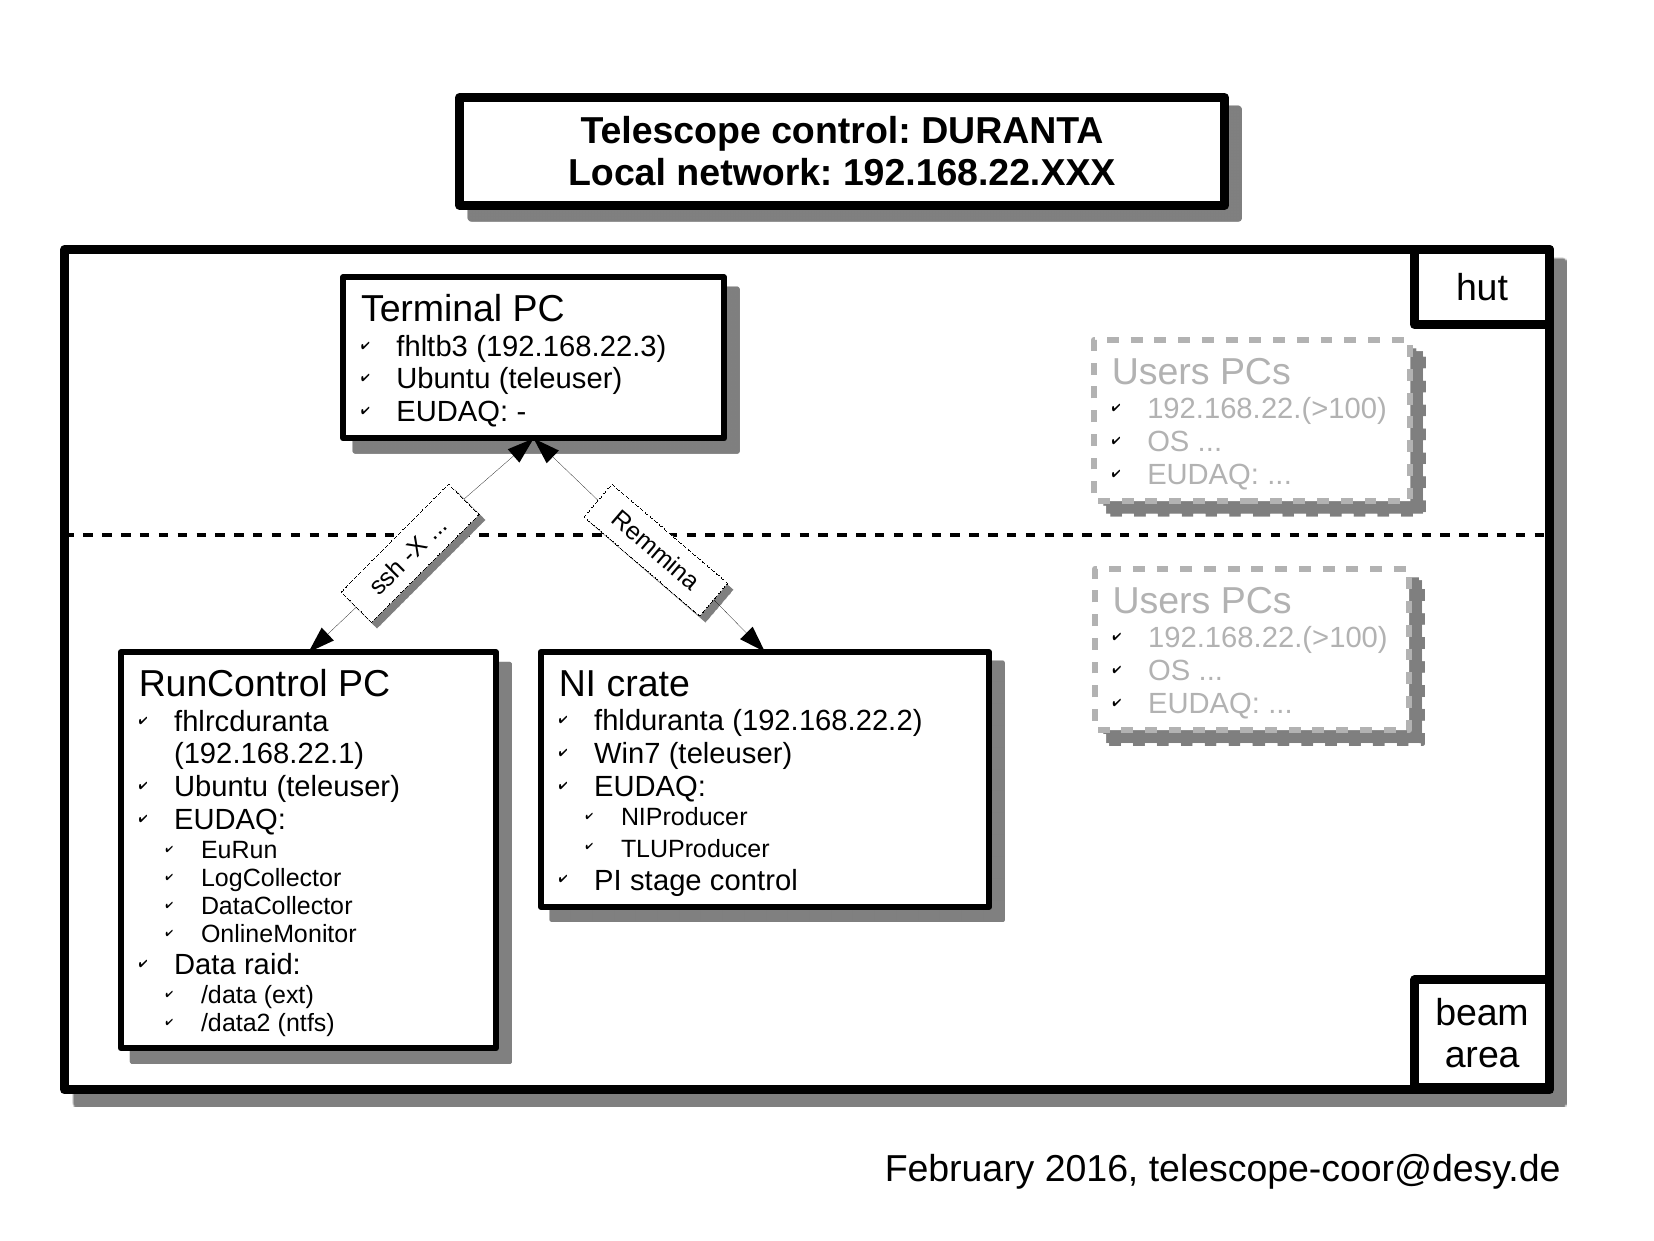

Telescope control: DURANTA
Local network: 192.168.22.XXX
hut
Terminal PC
fhltb3 (192.168.22.3)
Ubuntu (teleuser)
EUDAQ: -
Users PCs
192.168.22.(>100)
OS ...
EUDAQ: ...
Remmina
ssh -X ...
Users PCs
192.168.22.(>100)
OS ...
EUDAQ: ...
NI crate
fhlduranta (192.168.22.2)
Win7 (teleuser)
EUDAQ:
NIProducer
TLUProducer
PI stage control
RunControl PC
fhlrcduranta (192.168.22.1)
Ubuntu (teleuser)
EUDAQ:
EuRun
LogCollector
DataCollector
OnlineMonitor
Data raid:
/data (ext)
/data2 (ntfs)
beam area
February 2016, telescope-coor@desy.de